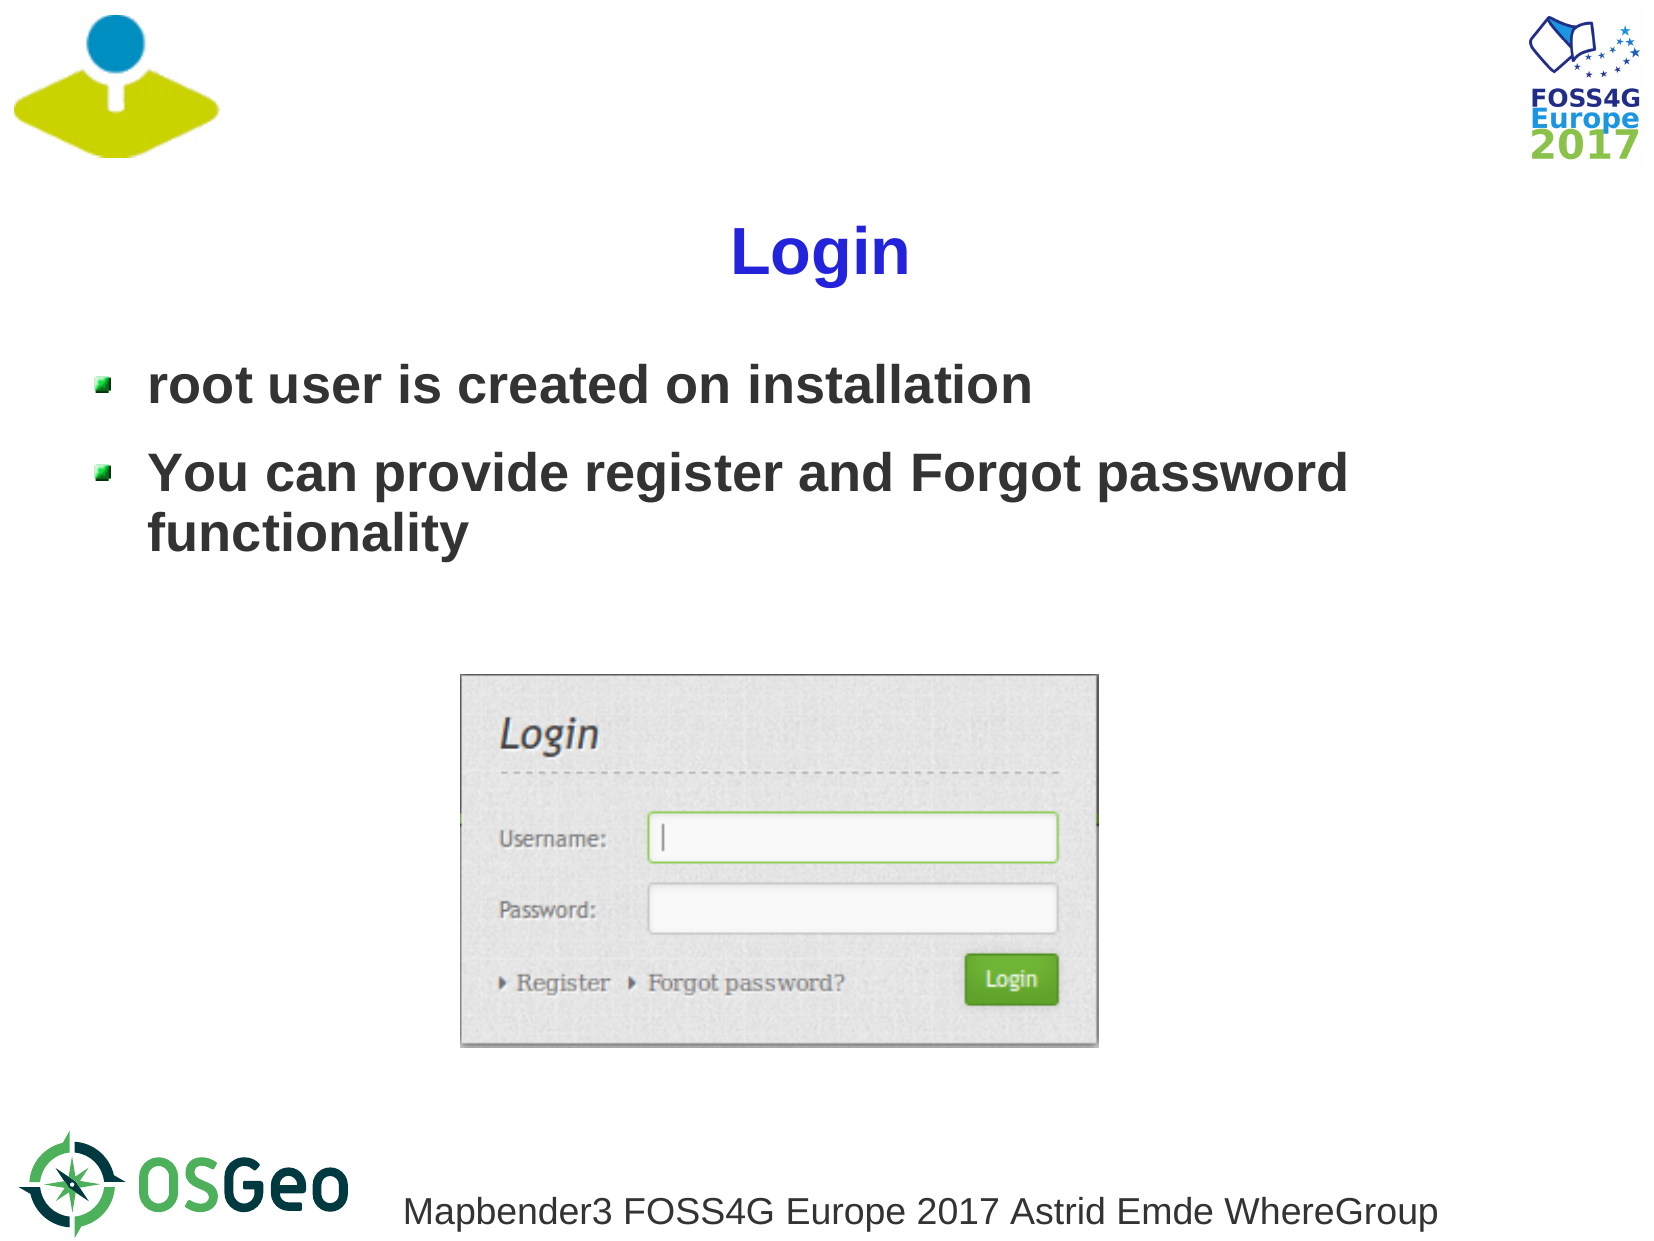

# Login
root user is created on installation
You can provide register and Forgot password functionality